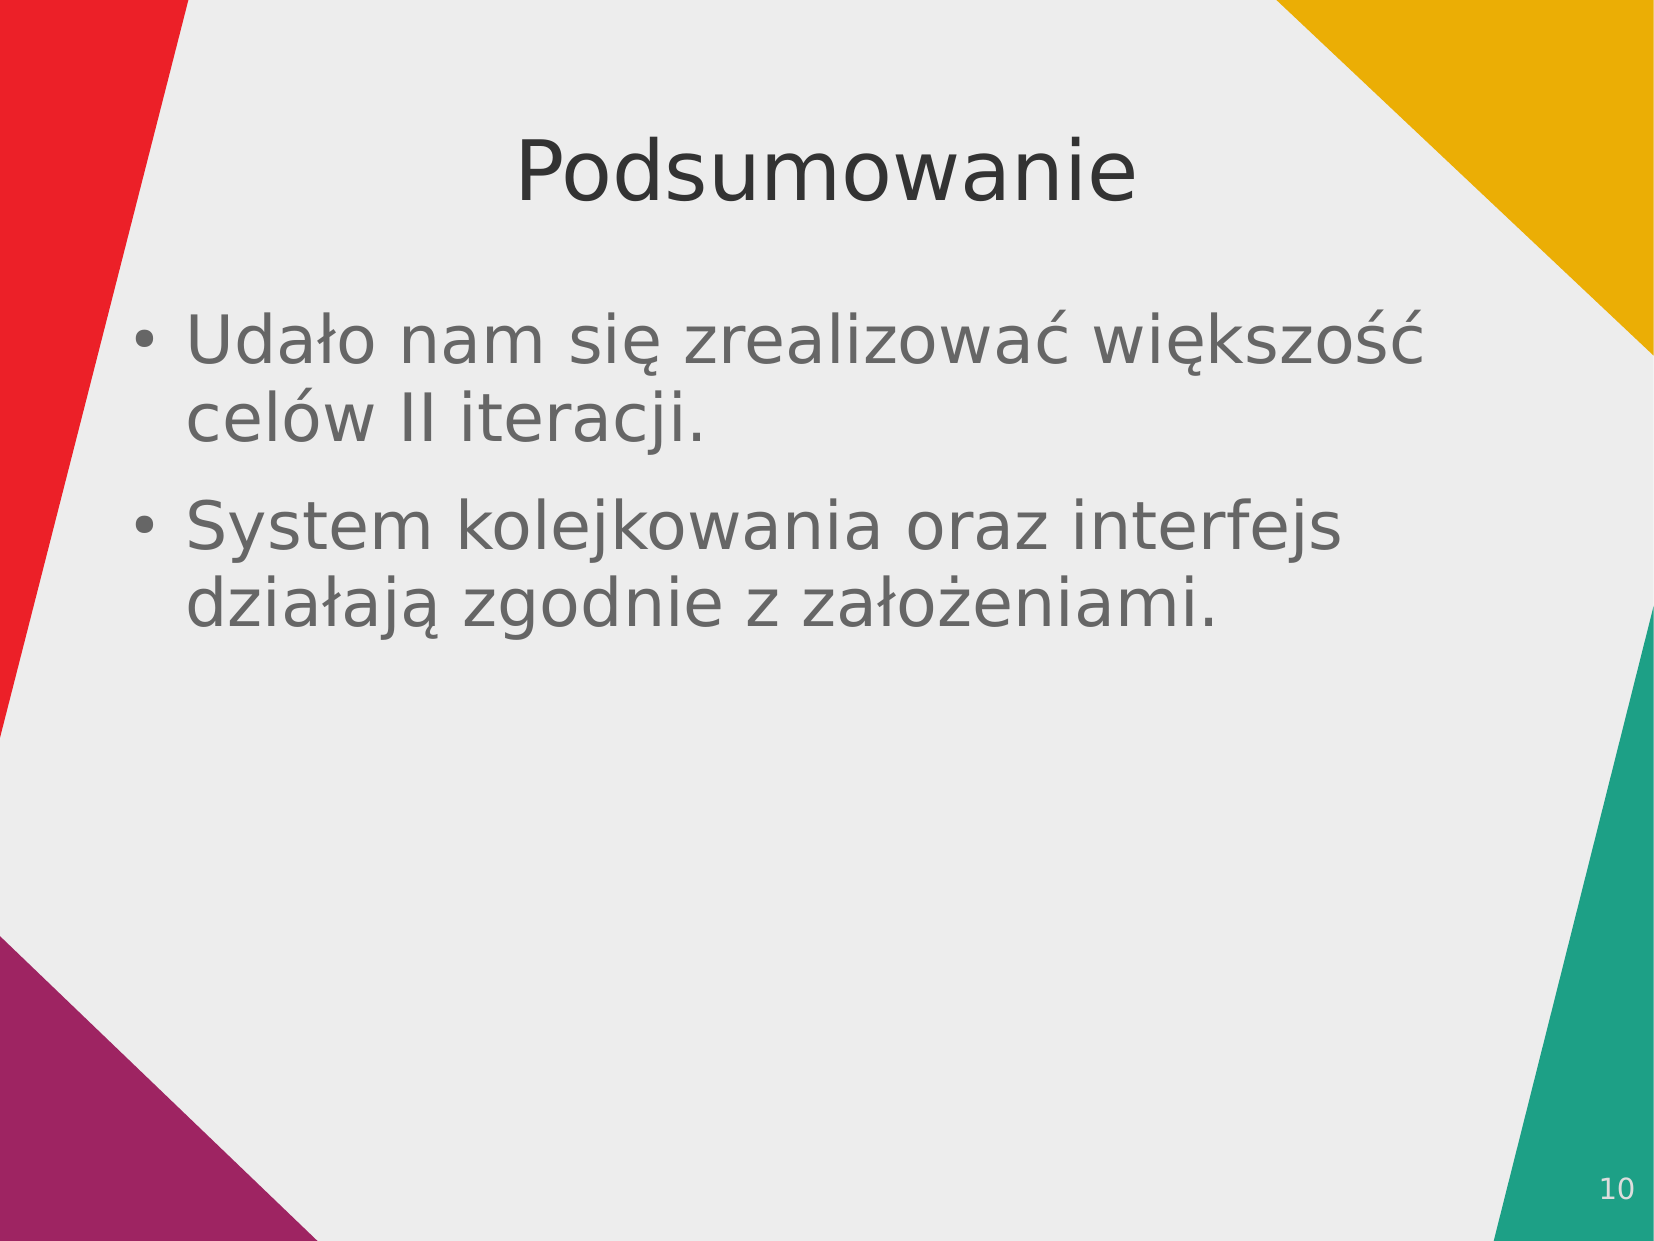

# Podsumowanie
Udało nam się zrealizować większość celów II iteracji.
System kolejkowania oraz interfejs działają zgodnie z założeniami.
10